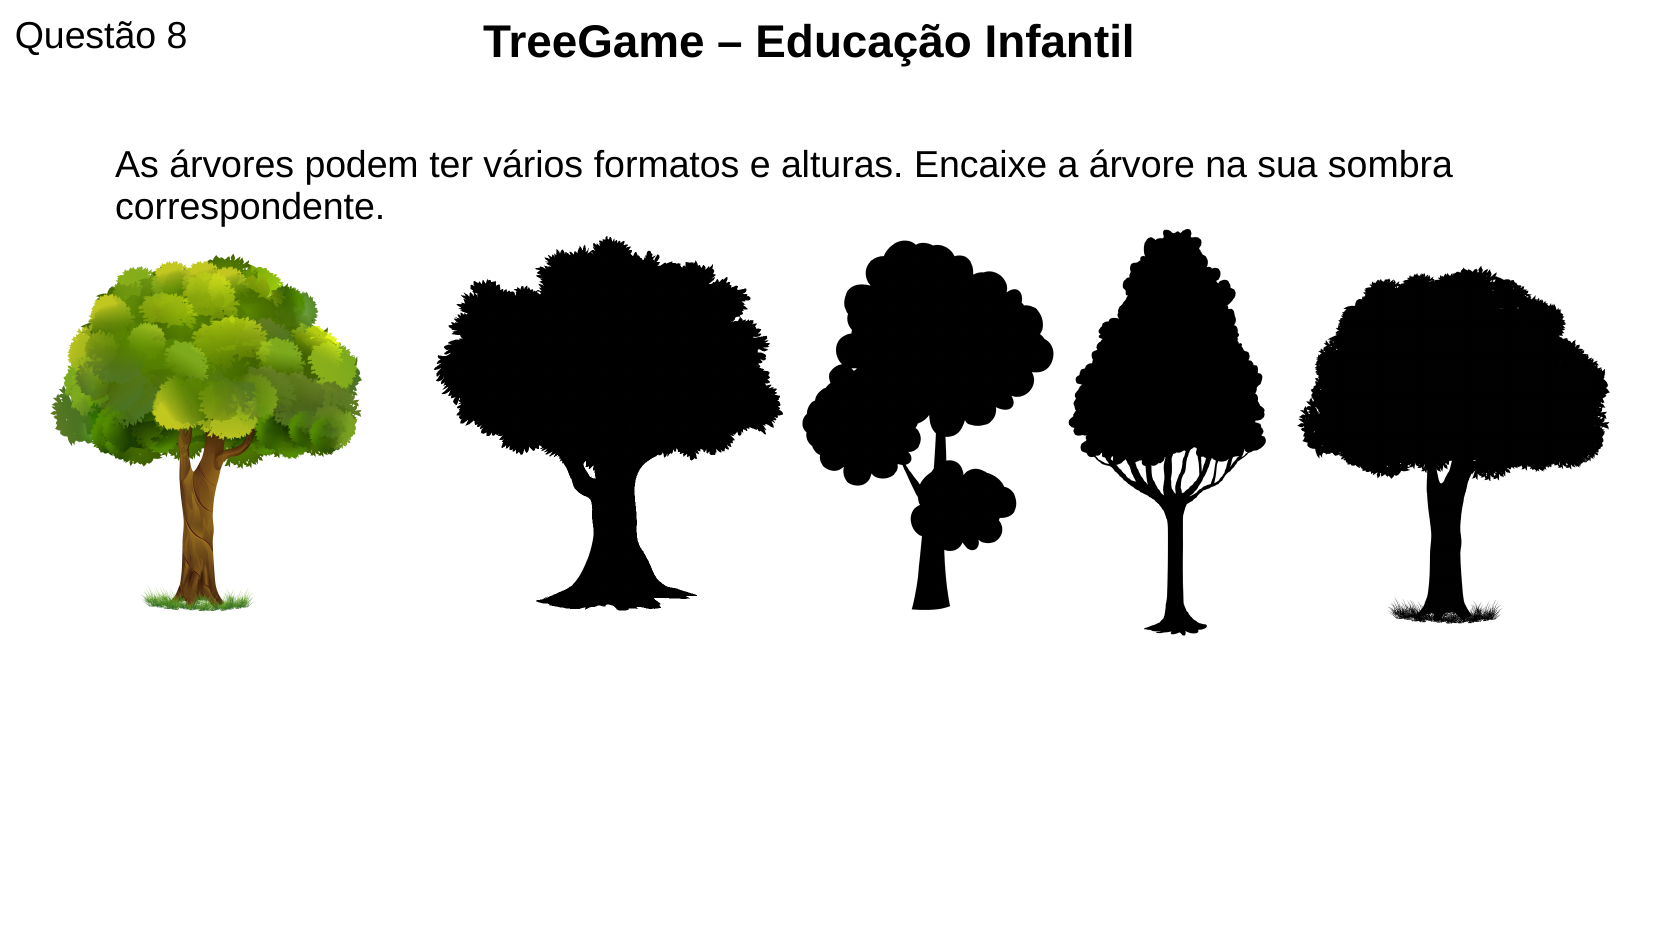

Questão 8
# TreeGame – Educação Infantil
As árvores podem ter vários formatos e alturas. Encaixe a árvore na sua sombra correspondente.